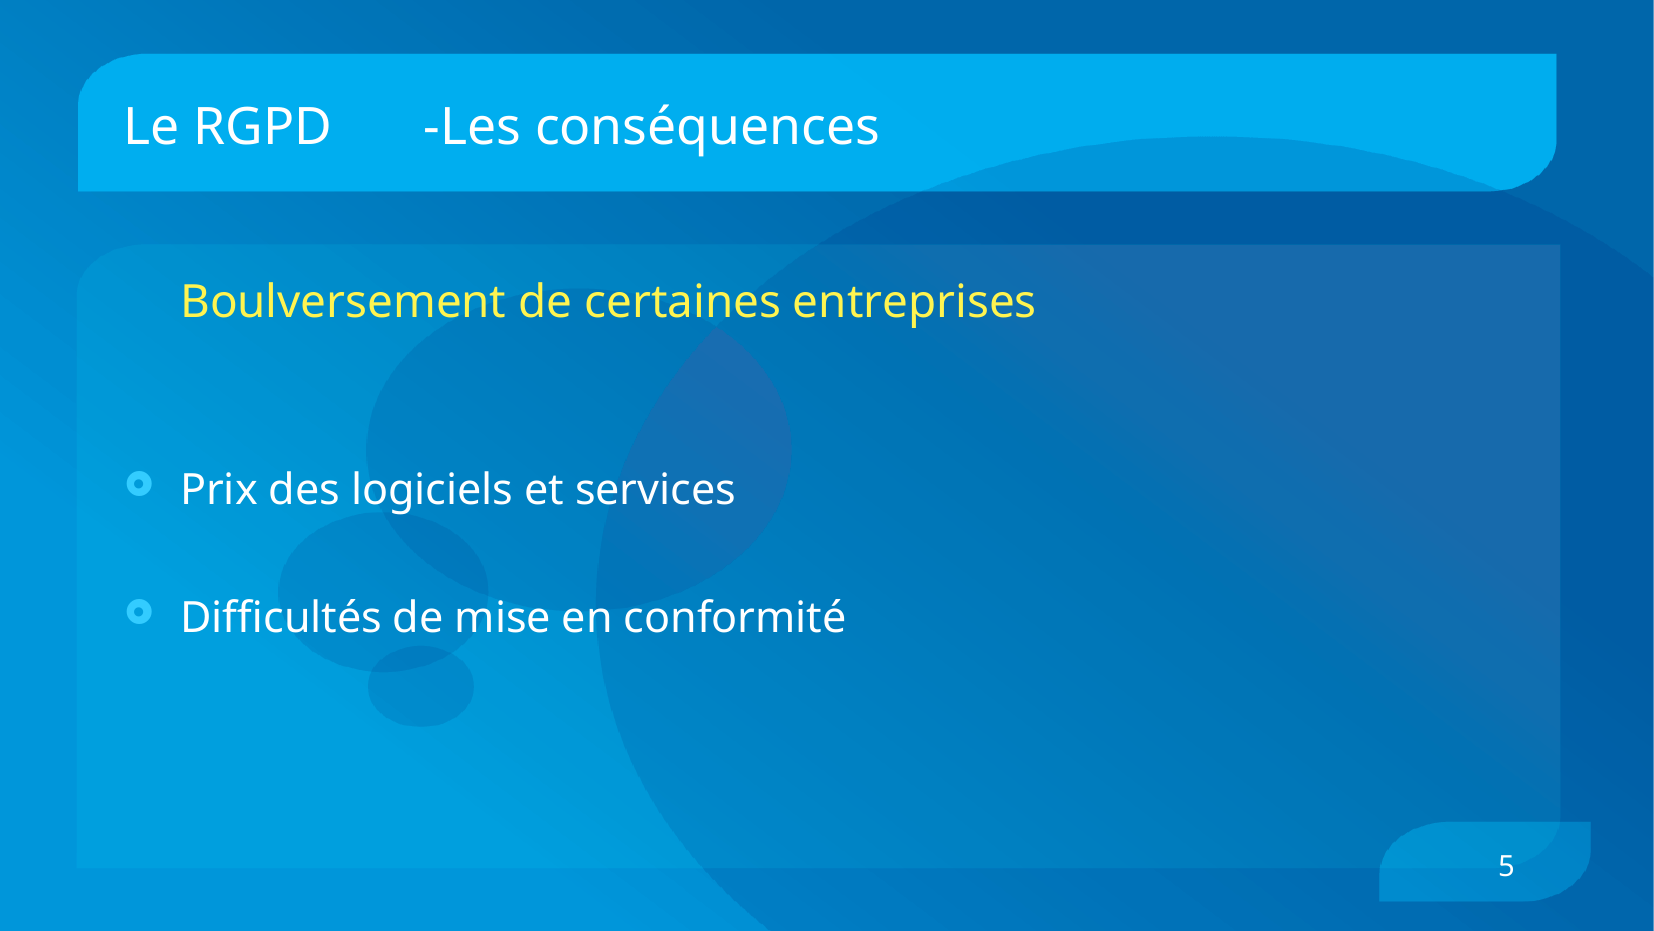

# Le RGPD	-Les conséquences
Boulversement de certaines entreprises
Prix des logiciels et services
Difficultés de mise en conformité
5